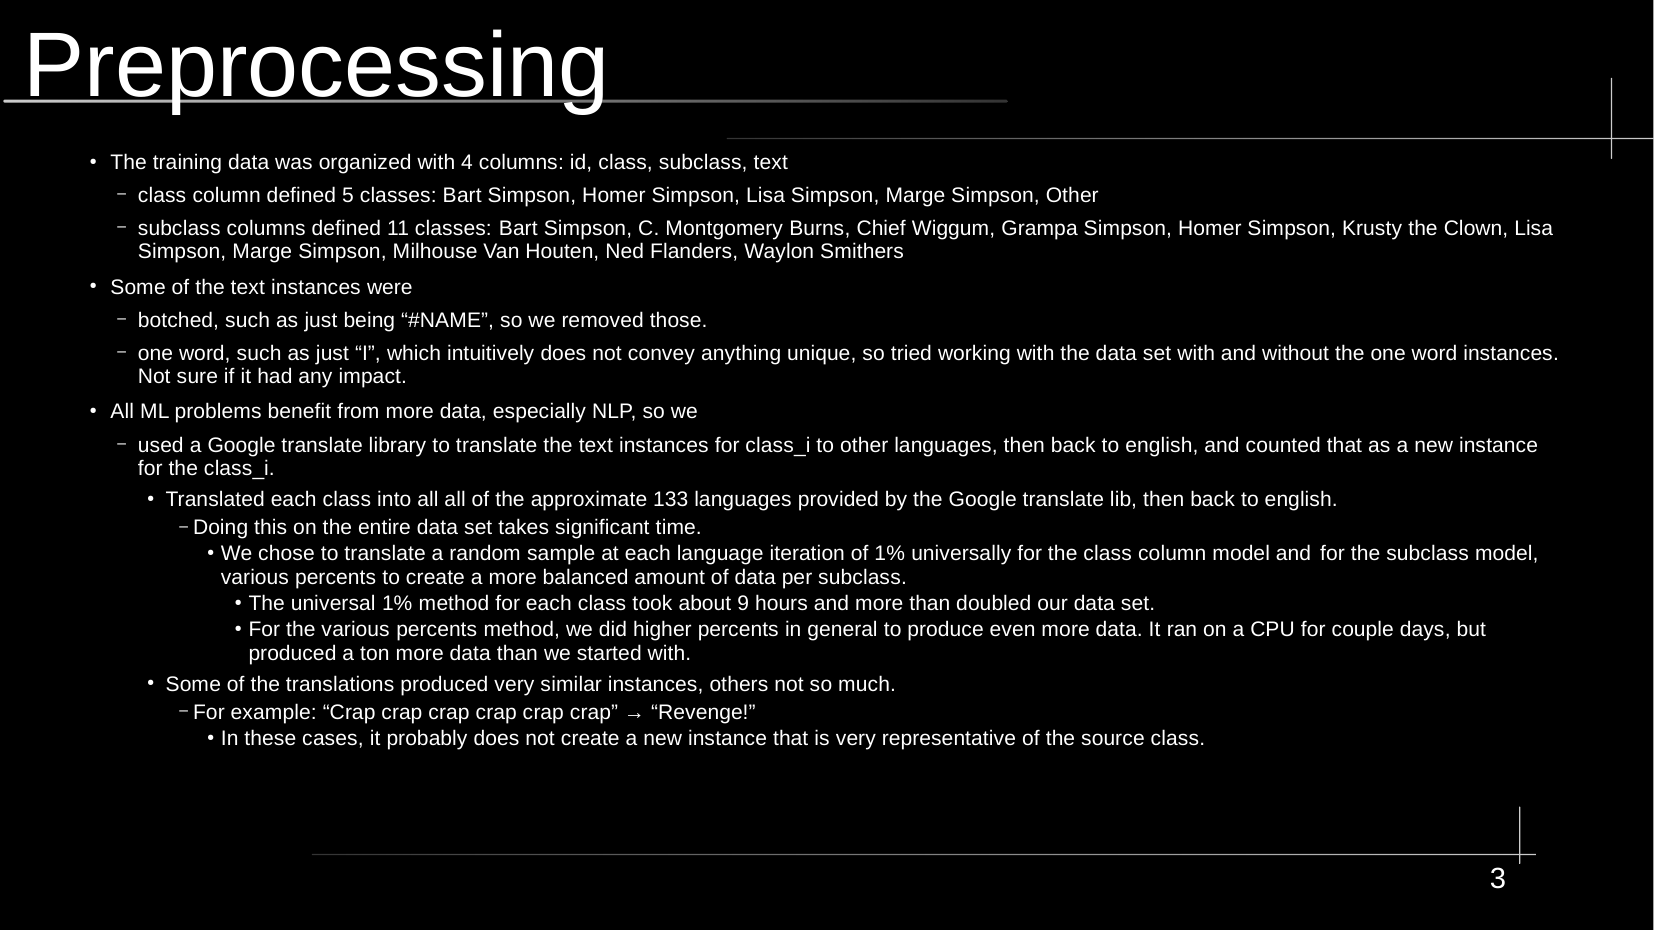

# Preprocessing
The training data was organized with 4 columns: id, class, subclass, text
class column defined 5 classes: Bart Simpson, Homer Simpson, Lisa Simpson, Marge Simpson, Other
subclass columns defined 11 classes: Bart Simpson, C. Montgomery Burns, Chief Wiggum, Grampa Simpson, Homer Simpson, Krusty the Clown, Lisa Simpson, Marge Simpson, Milhouse Van Houten, Ned Flanders, Waylon Smithers
Some of the text instances were
botched, such as just being “#NAME”, so we removed those.
one word, such as just “I”, which intuitively does not convey anything unique, so tried working with the data set with and without the one word instances. Not sure if it had any impact.
All ML problems benefit from more data, especially NLP, so we
used a Google translate library to translate the text instances for class_i to other languages, then back to english, and counted that as a new instance for the class_i.
Translated each class into all all of the approximate 133 languages provided by the Google translate lib, then back to english.
Doing this on the entire data set takes significant time.
We chose to translate a random sample at each language iteration of 1% universally for the class column model and for the subclass model, various percents to create a more balanced amount of data per subclass.
The universal 1% method for each class took about 9 hours and more than doubled our data set.
For the various percents method, we did higher percents in general to produce even more data. It ran on a CPU for couple days, but produced a ton more data than we started with.
Some of the translations produced very similar instances, others not so much.
For example: “Crap crap crap crap crap crap” → “Revenge!”
In these cases, it probably does not create a new instance that is very representative of the source class.
3